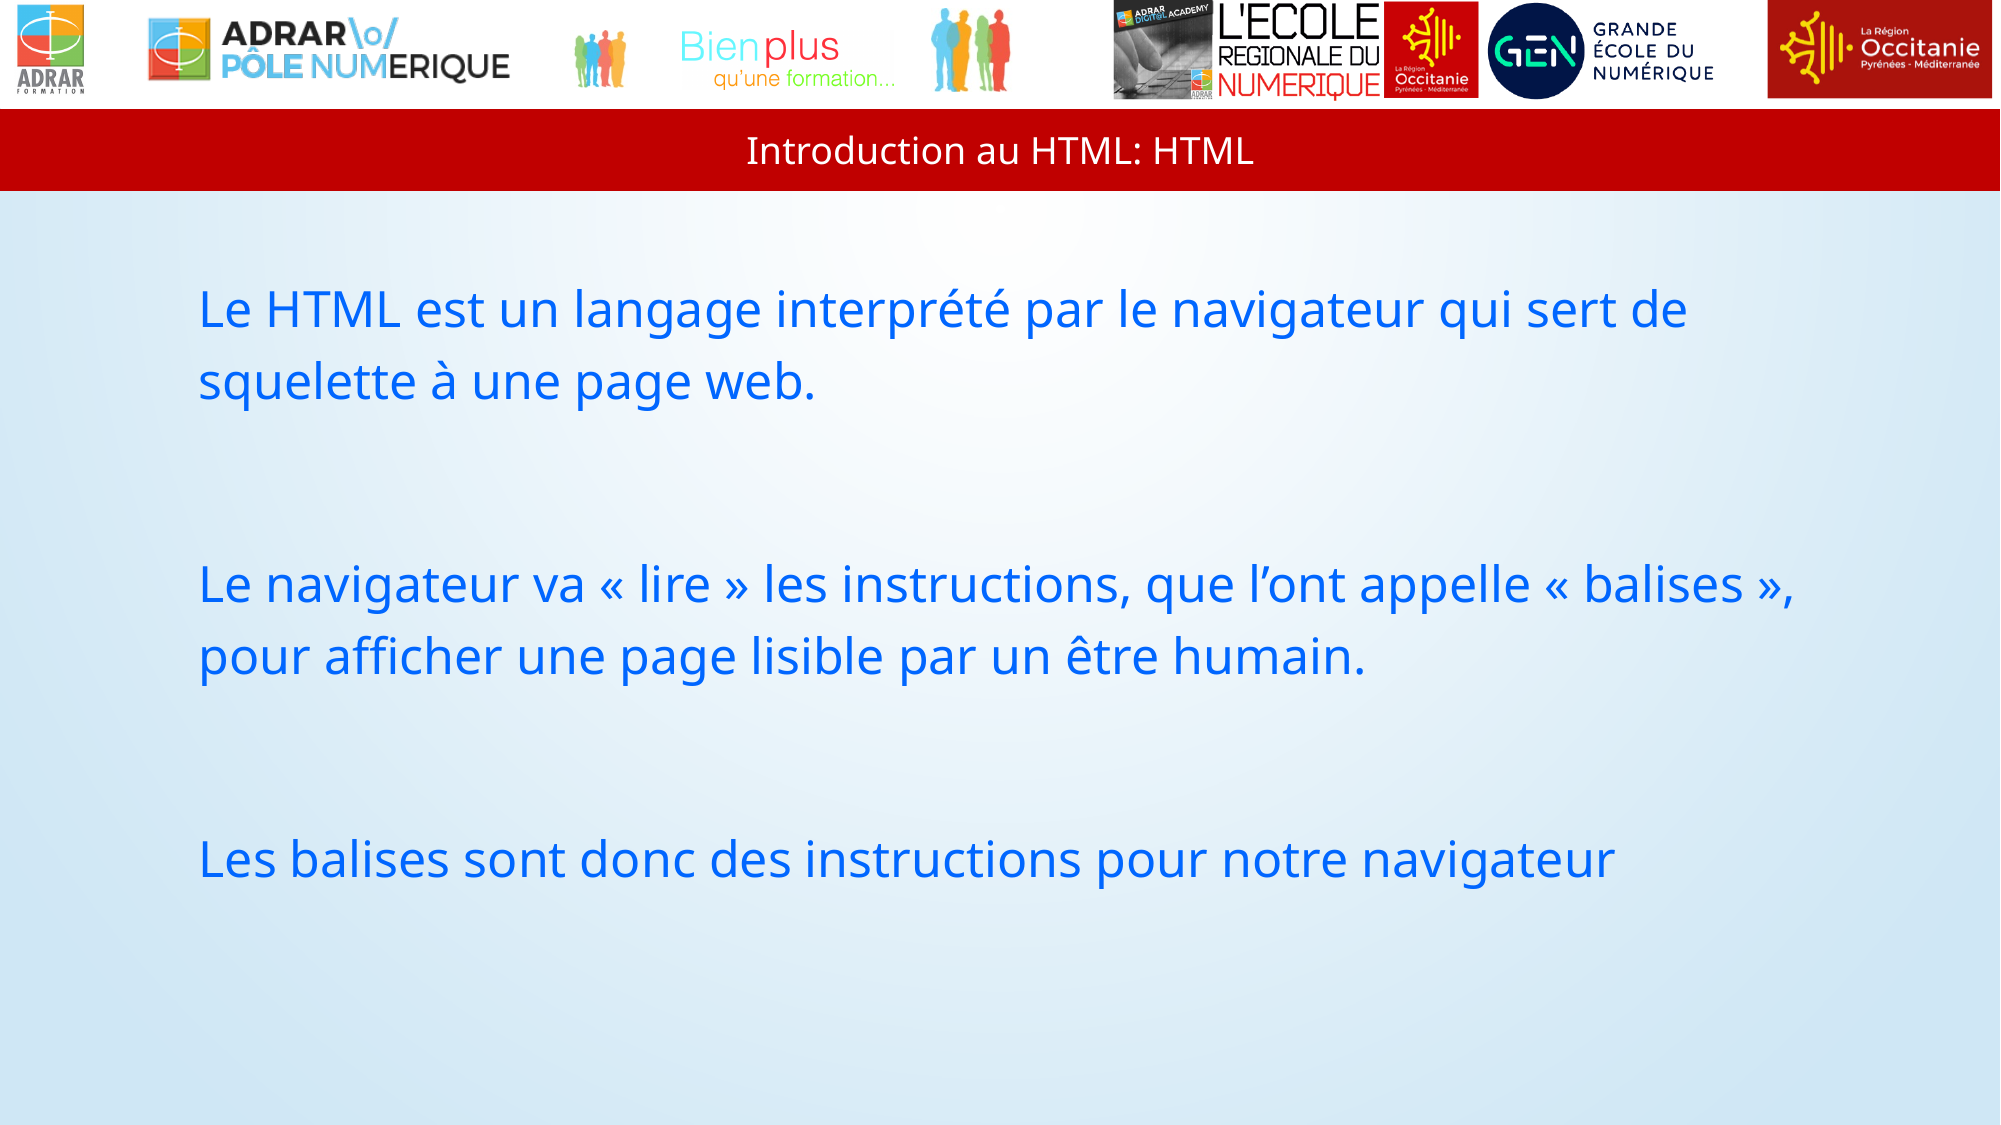

Présentation: HTML
Introduction au HTML: HTML
# Le HTML est un langage interprété par le navigateur qui sert de squelette à une page web.
Le navigateur va « lire » les instructions, que l’ont appelle « balises », pour afficher une page lisible par un être humain.
Les balises sont donc des instructions pour notre navigateur